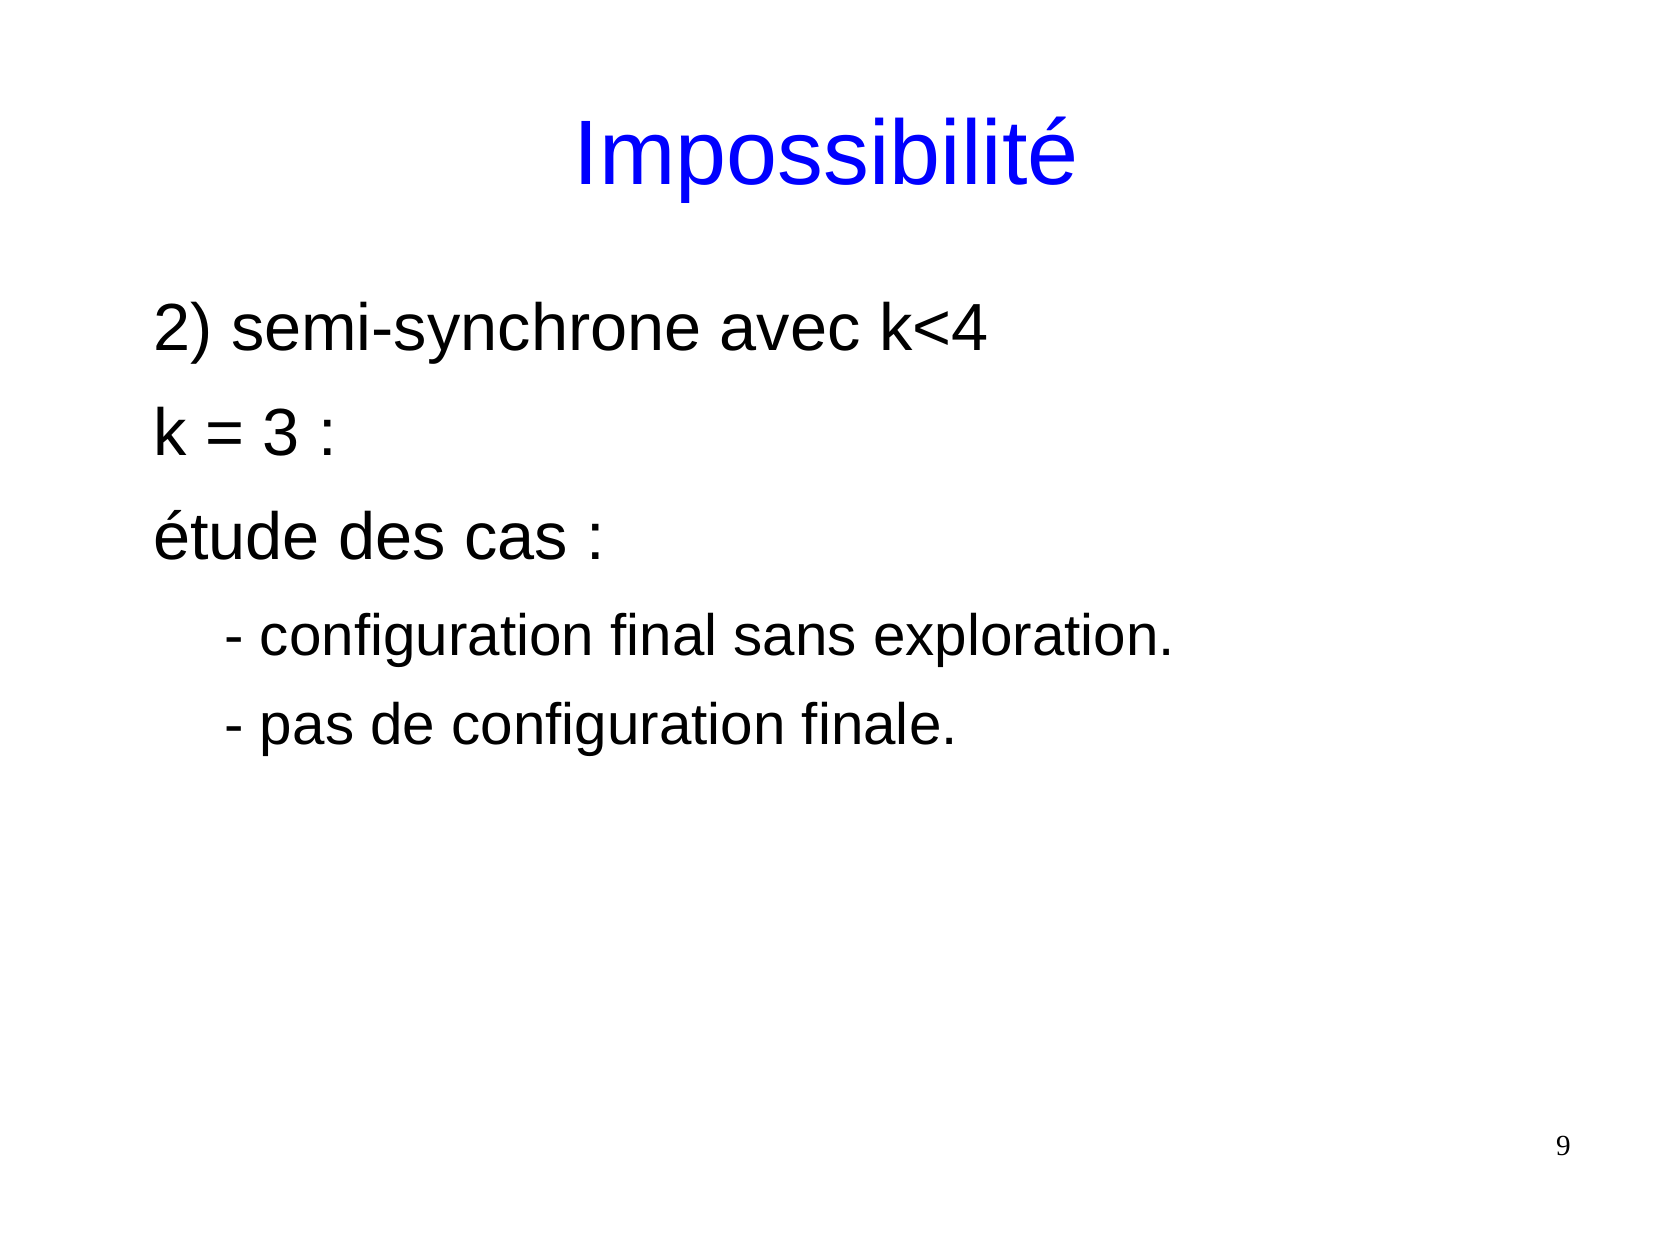

# Impossibilité
2) semi-synchrone avec k<4
k = 3 :
étude des cas :
- configuration final sans exploration.
- pas de configuration finale.
9